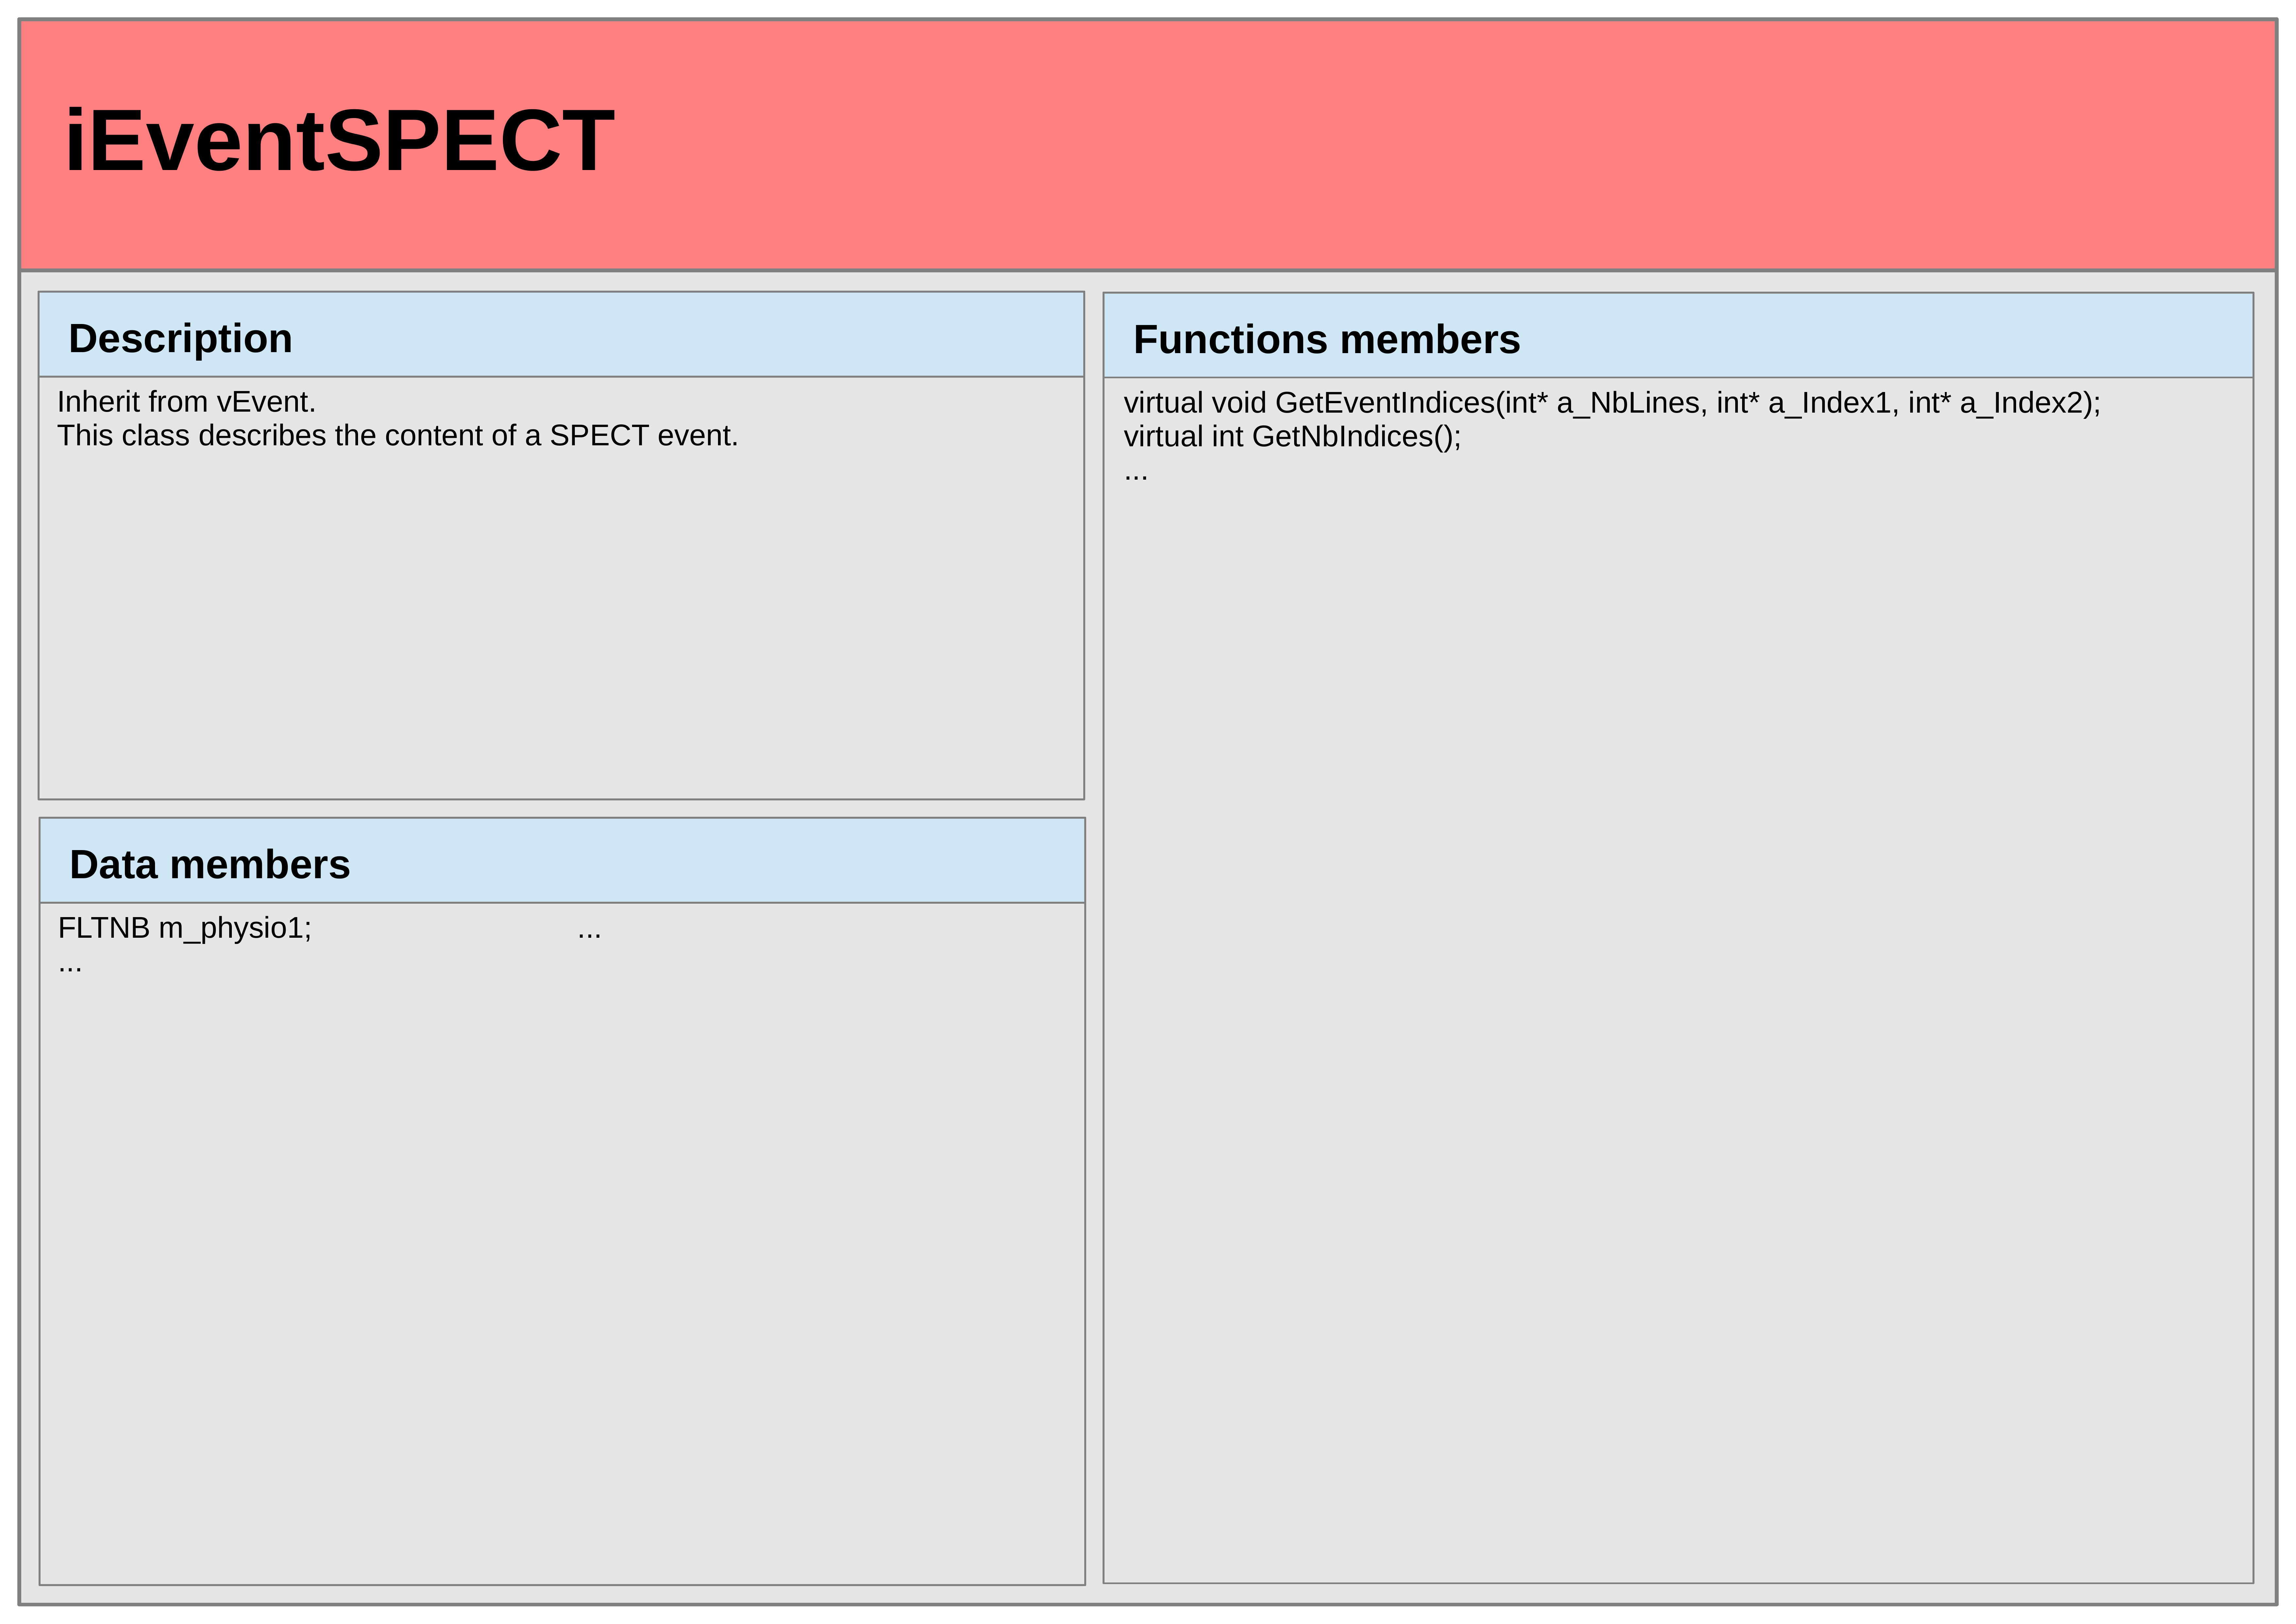

iEventSPECT
Description
Functions members
Inherit from vEvent.
This class describes the content of a SPECT event.
virtual void GetEventIndices(int* a_NbLines, int* a_Index1, int* a_Index2);
virtual int GetNbIndices();
...
Data members
FLTNB m_physio1;
...
...